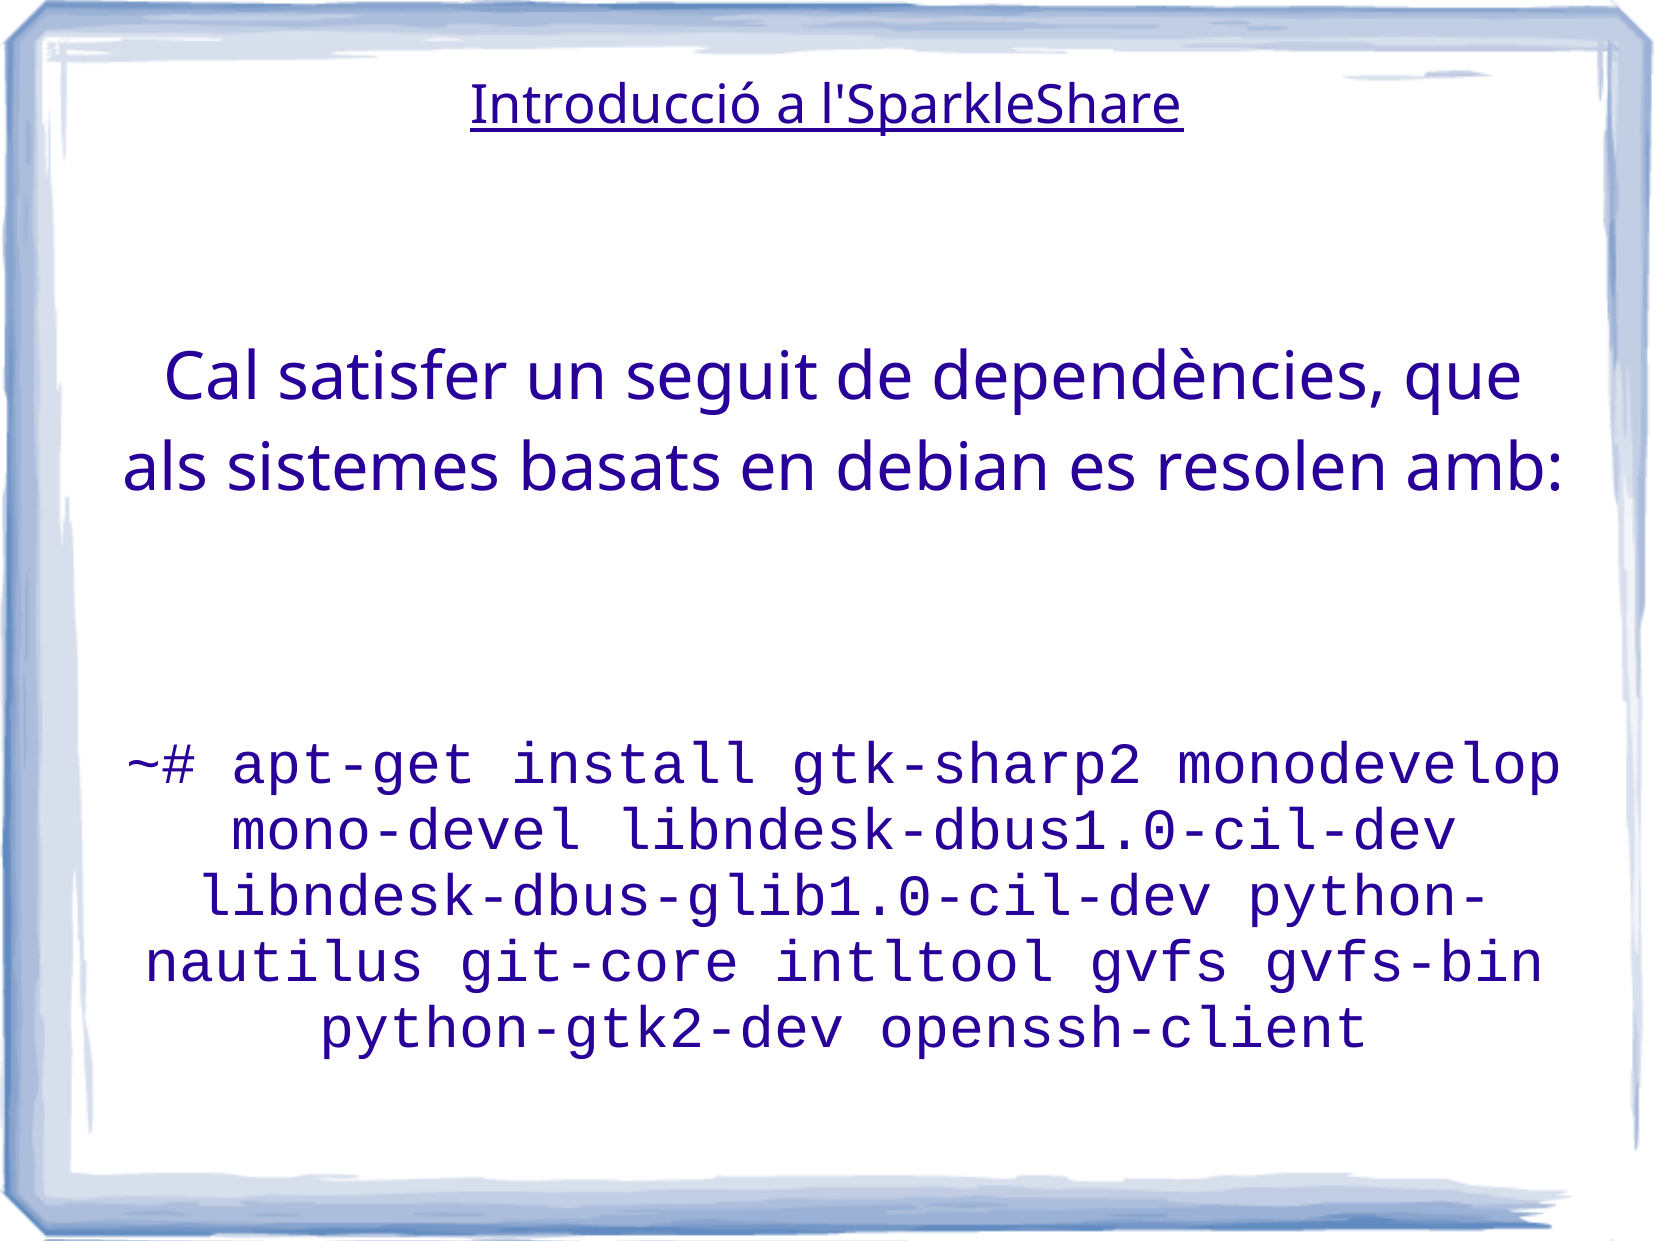

# Introducció a l'SparkleShare
Cal satisfer un seguit de dependències, que als sistemes basats en debian es resolen amb:
~# apt-get install gtk-sharp2 monodevelop mono-devel libndesk-dbus1.0-cil-dev libndesk-dbus-glib1.0-cil-dev python-nautilus git-core intltool gvfs gvfs-bin python-gtk2-dev openssh-client